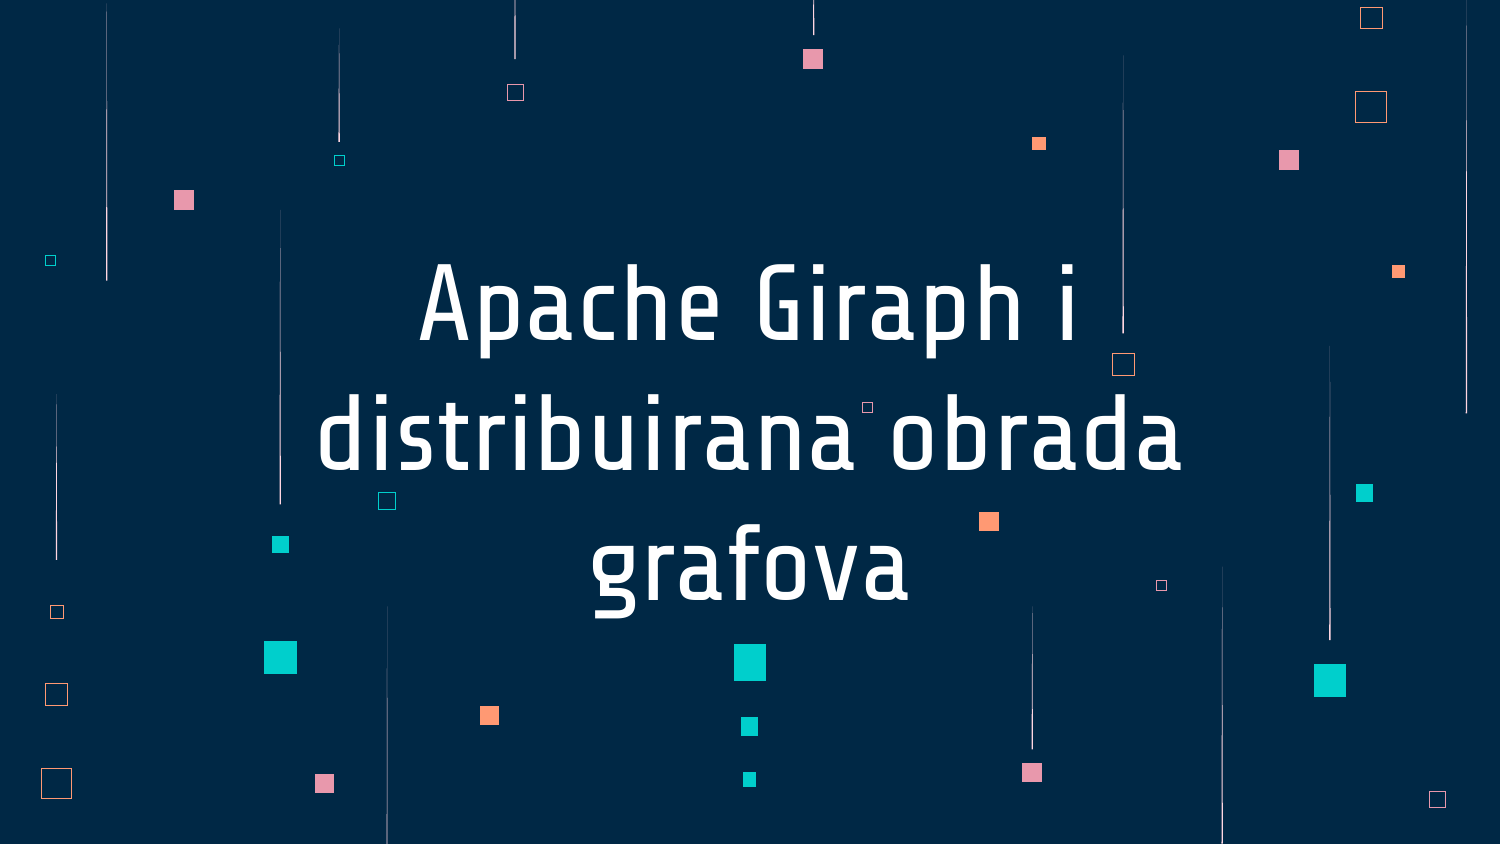

# Apache Giraph i distribuirana obrada grafova